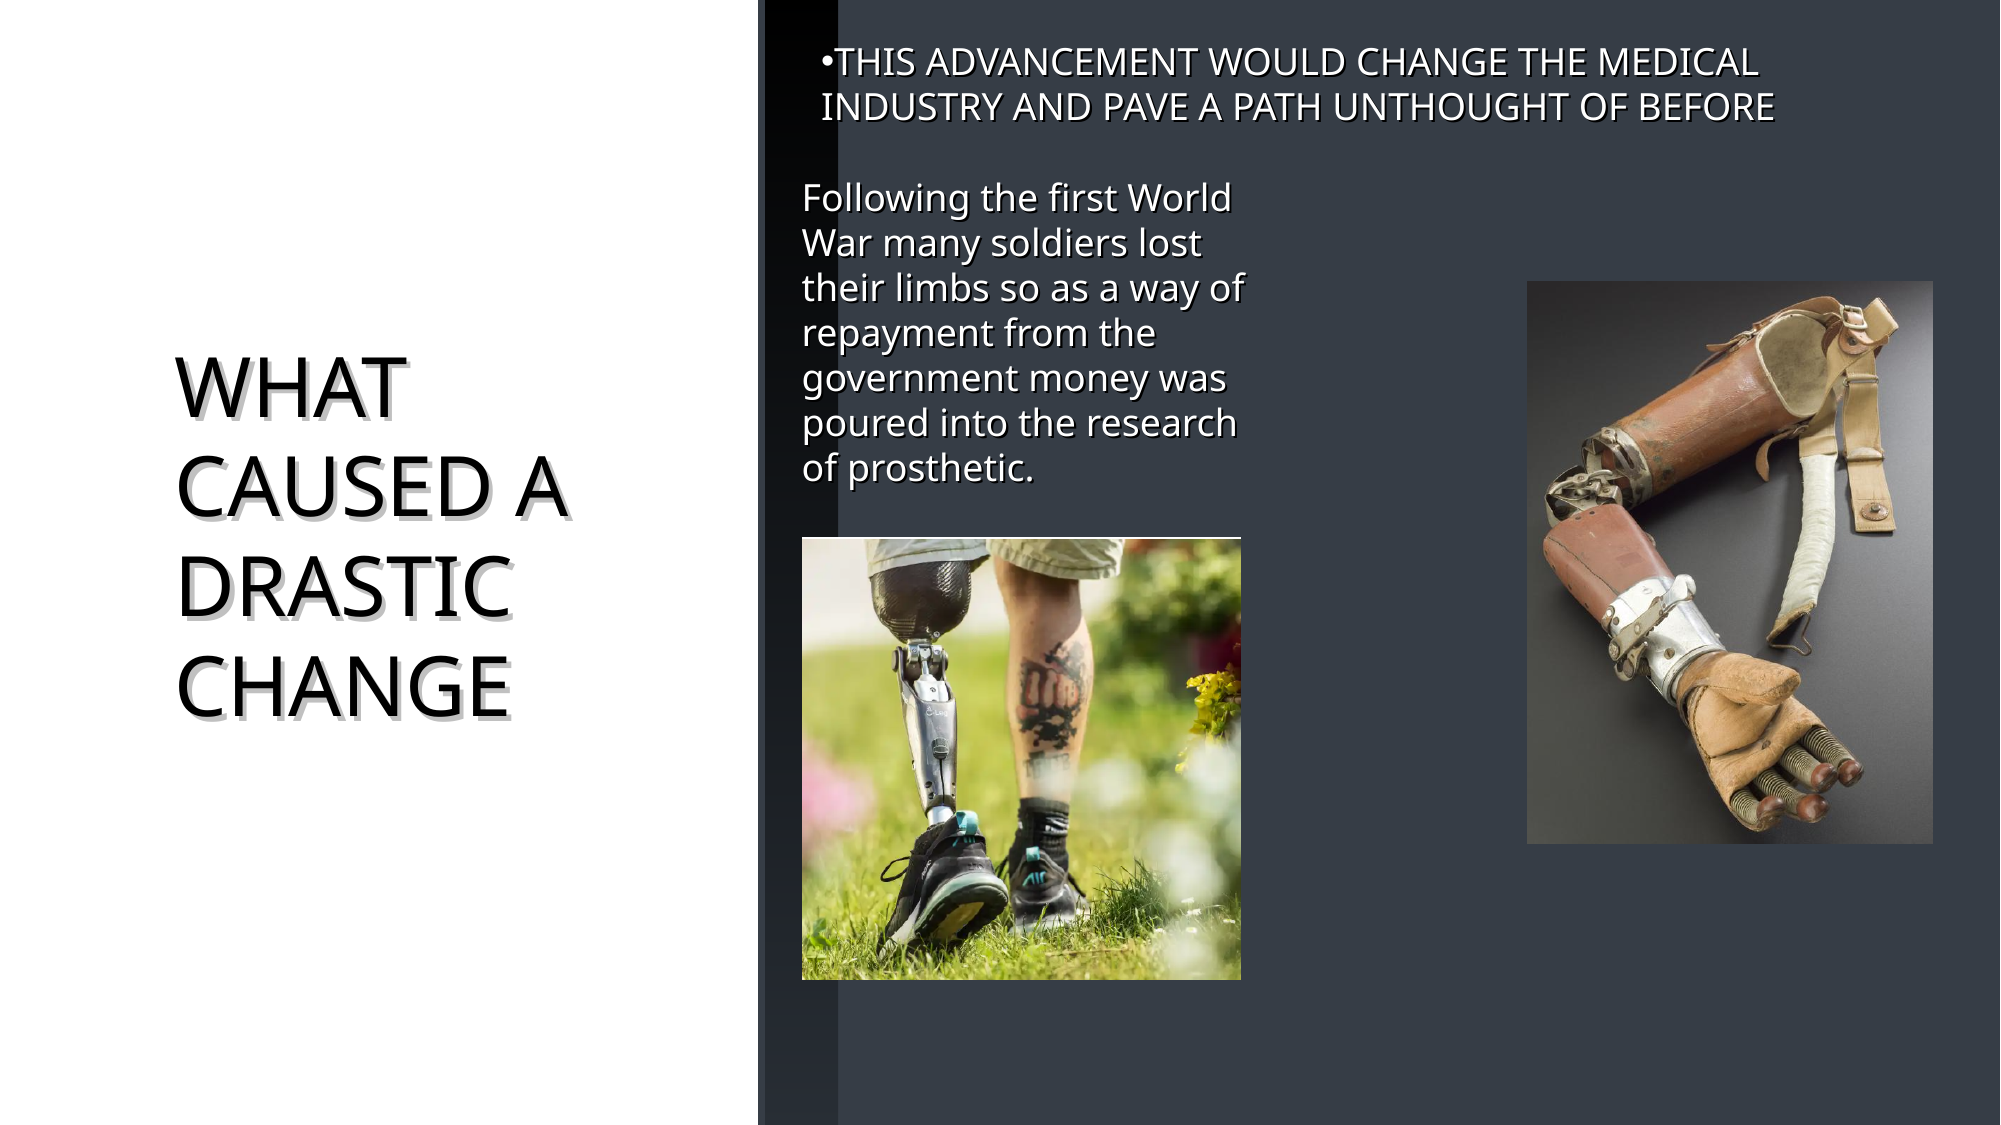

This advancement would change the medical industry and pave a path unthought of before
# What caused a drastic change
Following the first World War many soldiers lost their limbs so as a way of repayment from the government money was poured into the research of prosthetic.